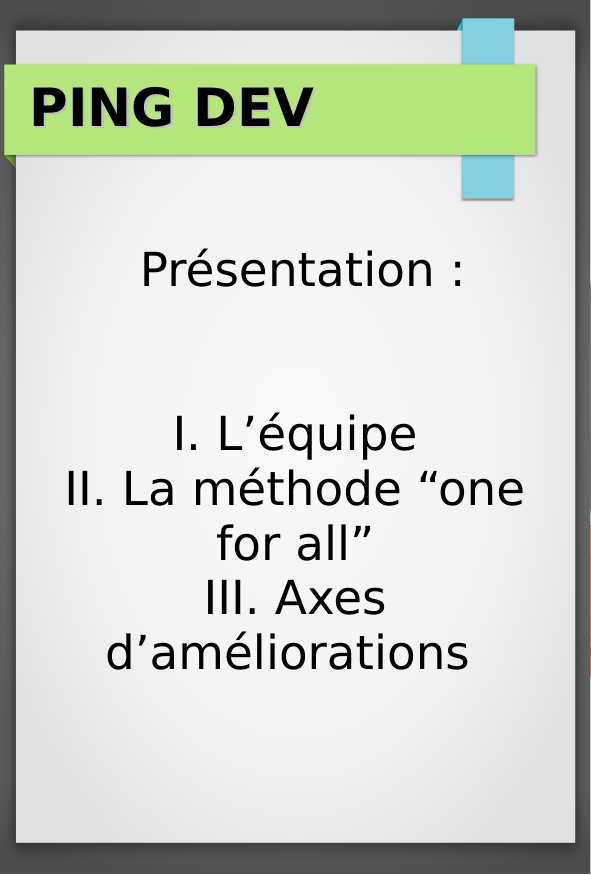

# PING DEV
Présentation :
 L’équipe
 La méthode “one for all”
 Axes d’améliorations